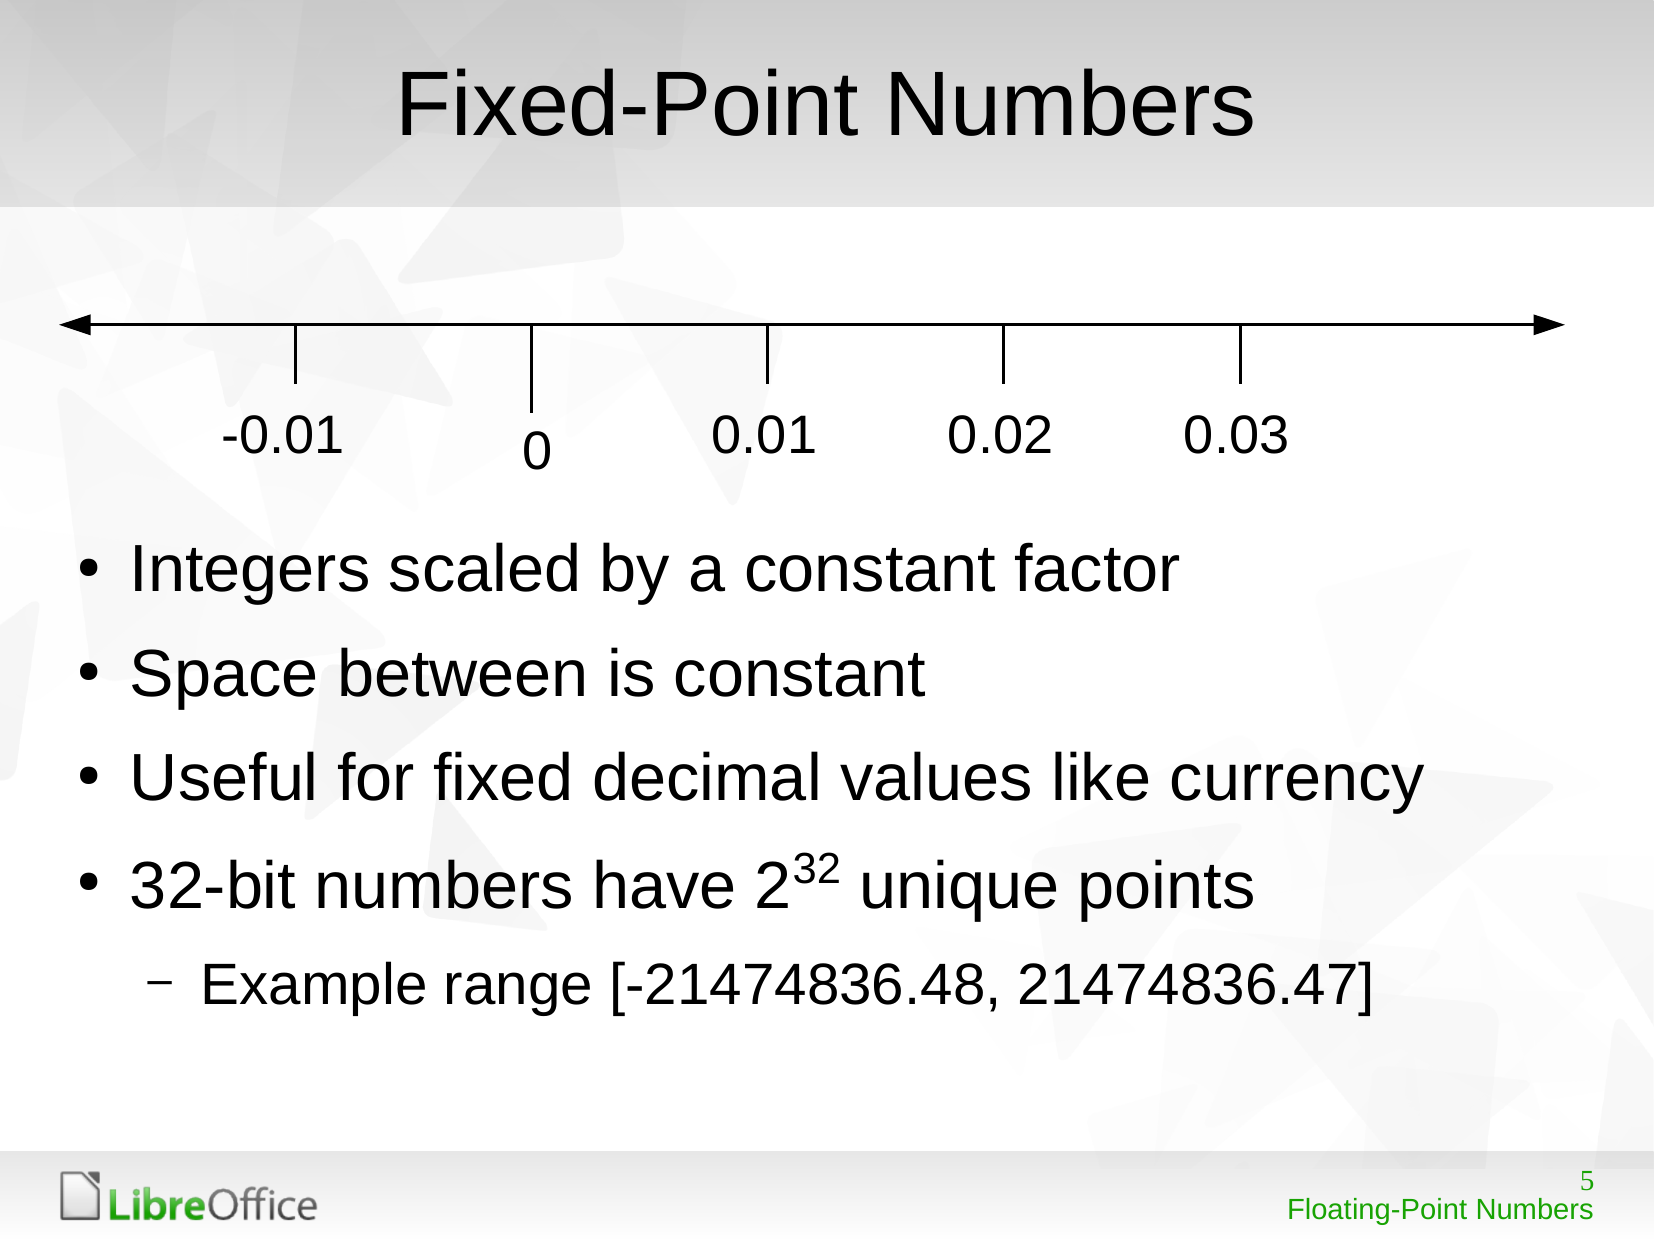

# Fixed-Point Numbers
-0.01
0.01
0.02
0.03
0
Integers scaled by a constant factor
Space between is constant
Useful for fixed decimal values like currency
32-bit numbers have 232 unique points
Example range [-21474836.48, 21474836.47]
5
Floating-Point Numbers